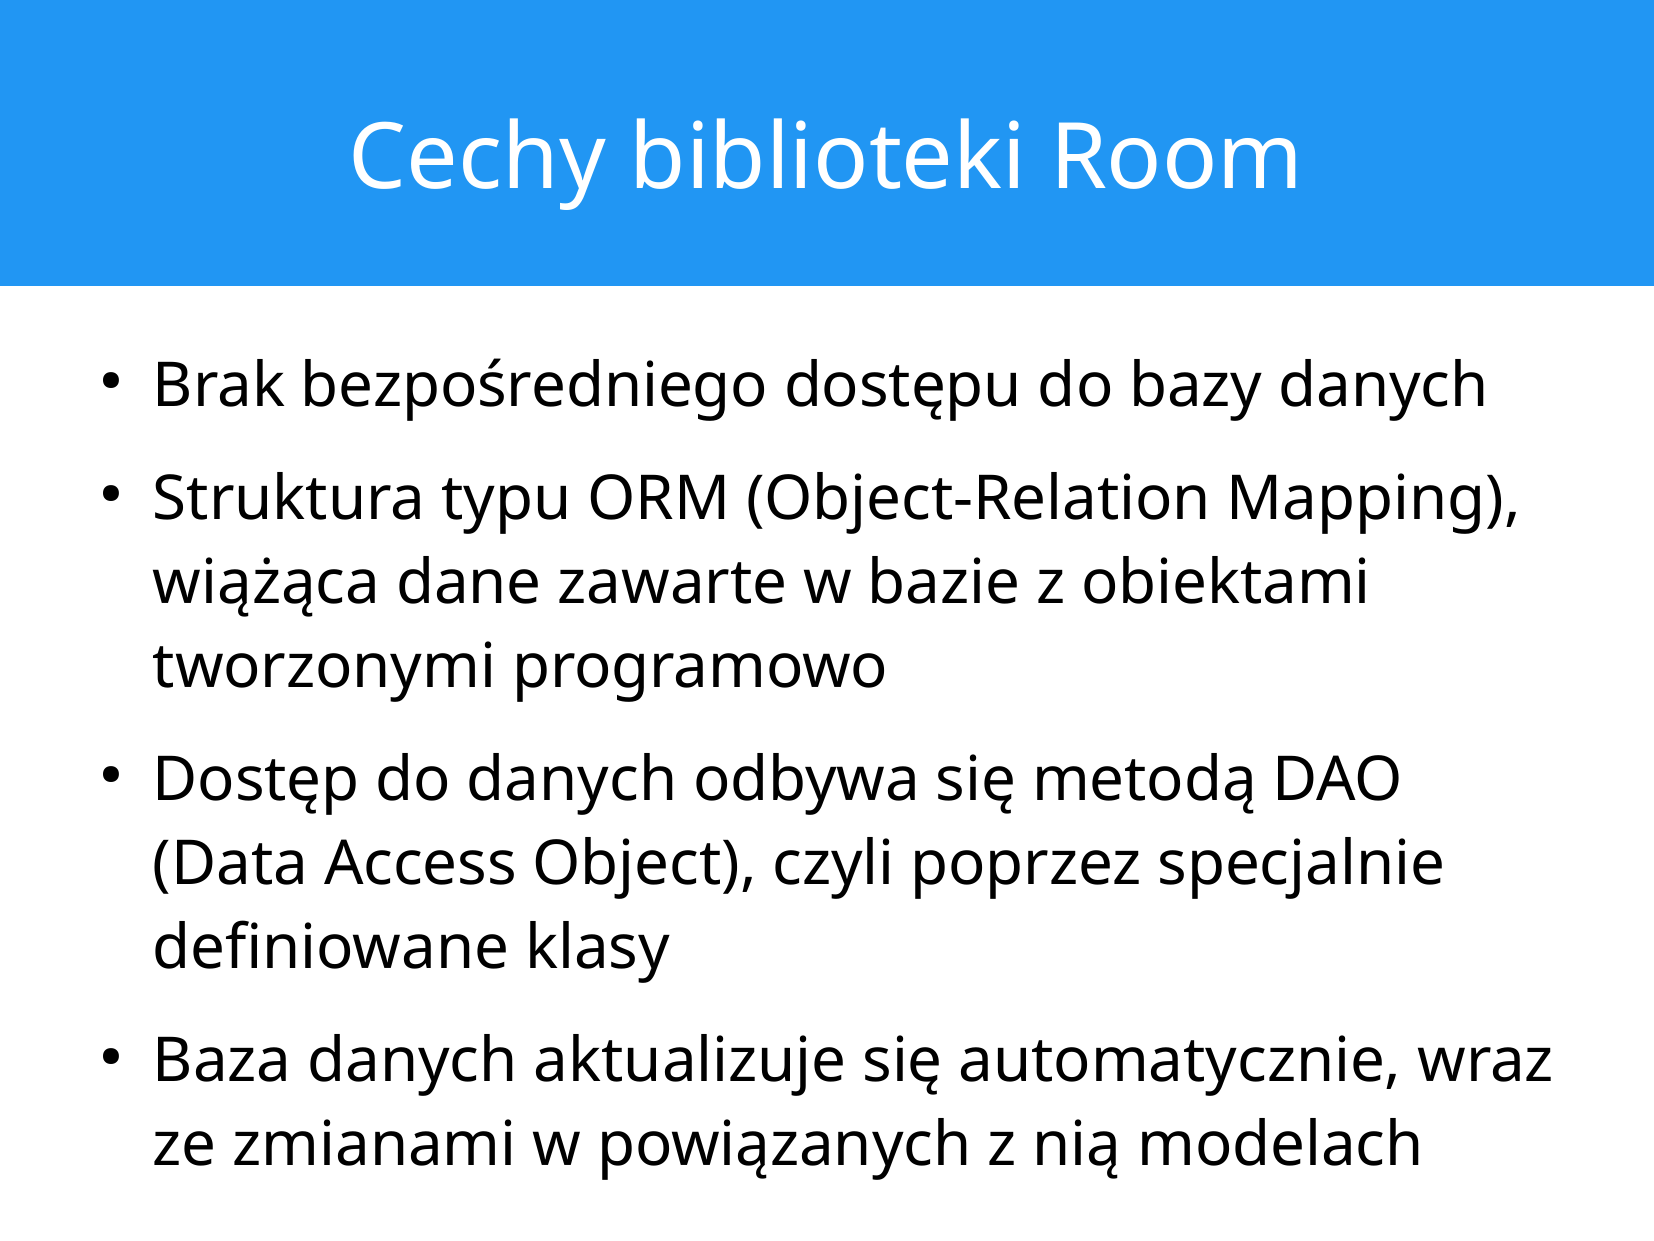

# Cechy biblioteki Room
Brak bezpośredniego dostępu do bazy danych
Struktura typu ORM (Object-Relation Mapping), wiążąca dane zawarte w bazie z obiektami tworzonymi programowo
Dostęp do danych odbywa się metodą DAO (Data Access Object), czyli poprzez specjalnie definiowane klasy
Baza danych aktualizuje się automatycznie, wraz ze zmianami w powiązanych z nią modelach